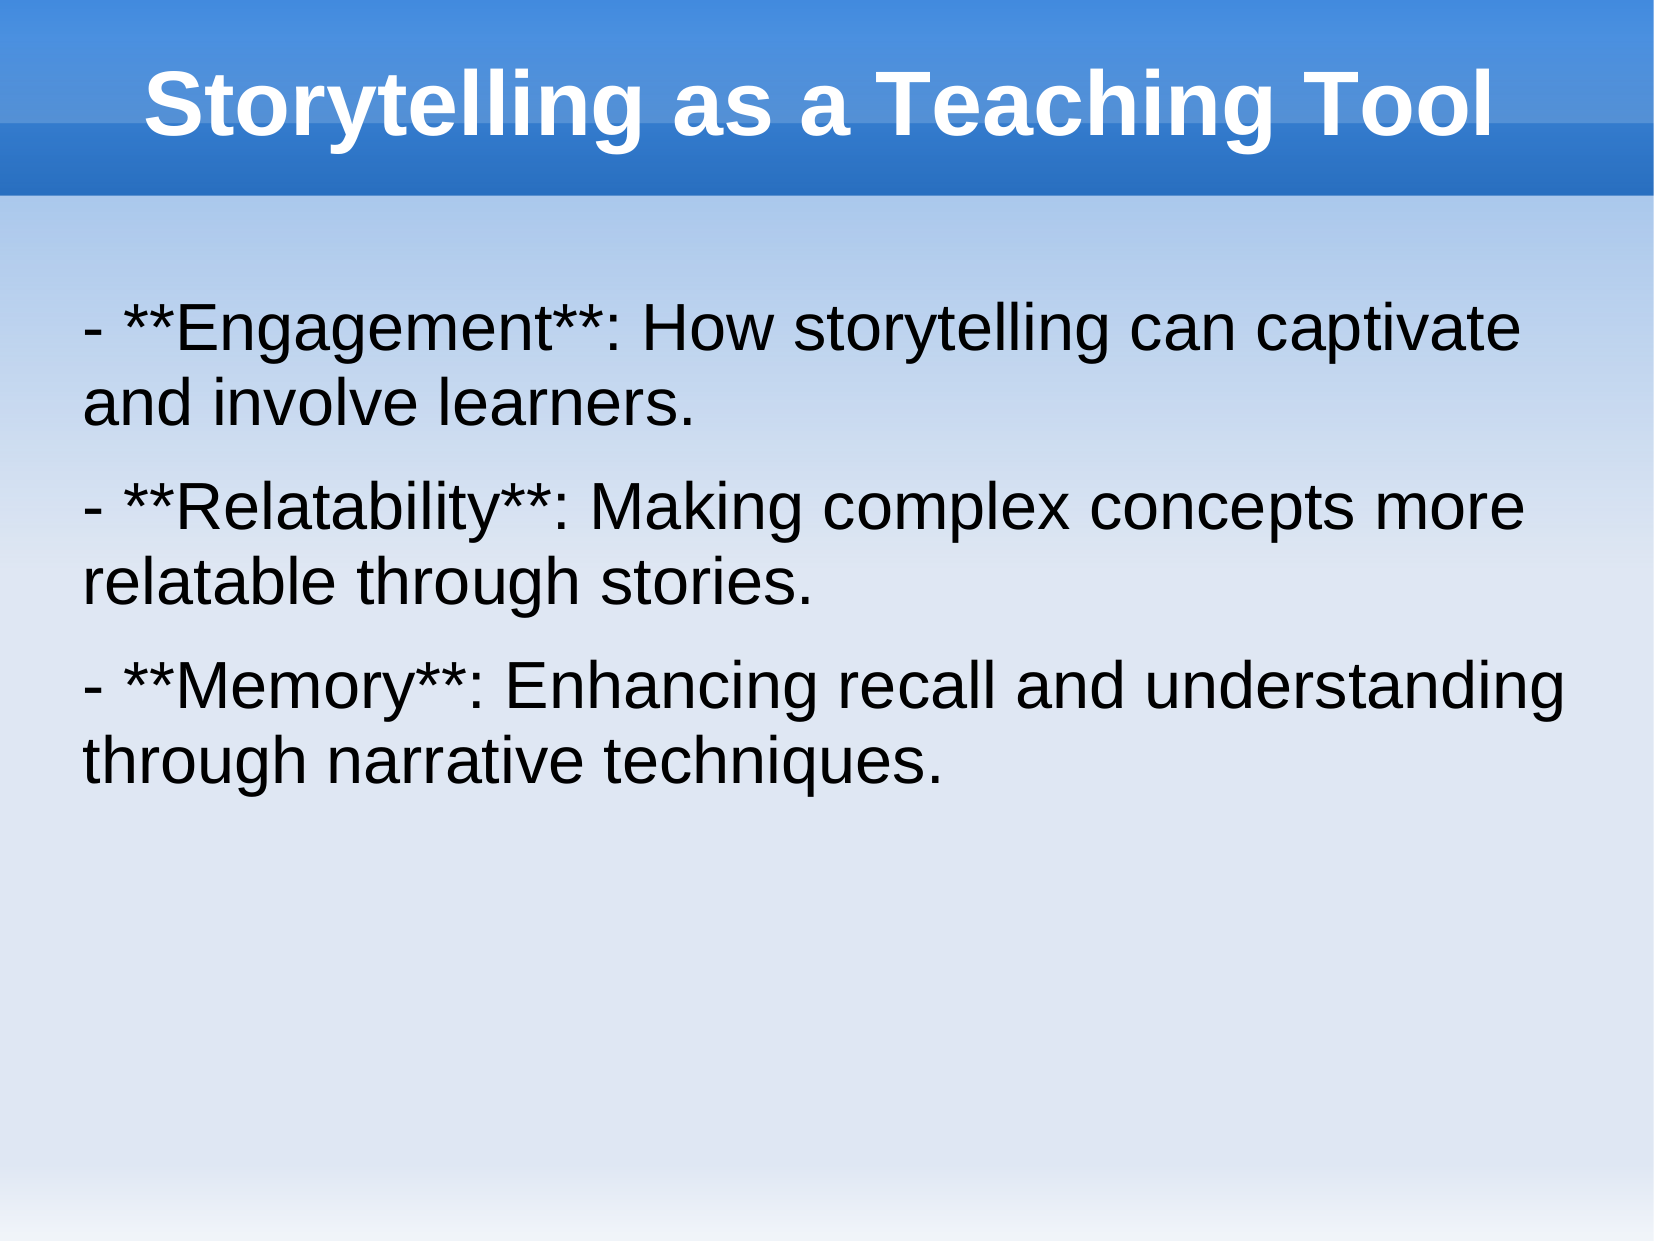

# Storytelling as a Teaching Tool
- **Engagement**: How storytelling can captivate and involve learners.
- **Relatability**: Making complex concepts more relatable through stories.
- **Memory**: Enhancing recall and understanding through narrative techniques.